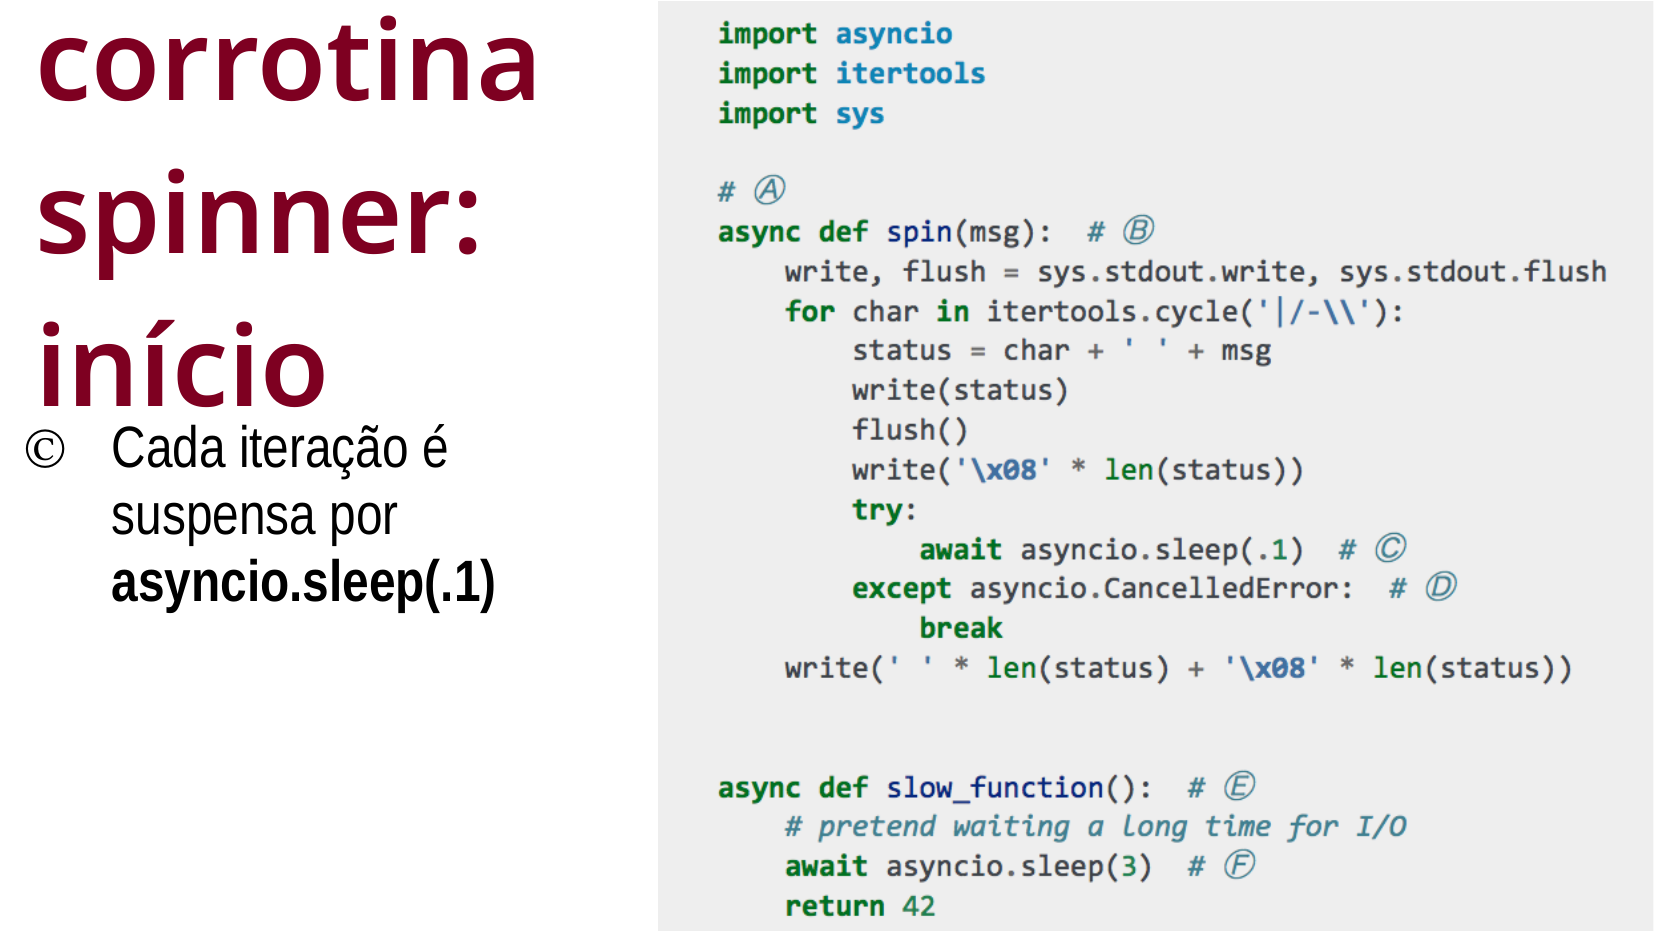

# corrotina spinner: início
Ⓒ	Cada iteração é suspensa por asyncio.sleep(.1)